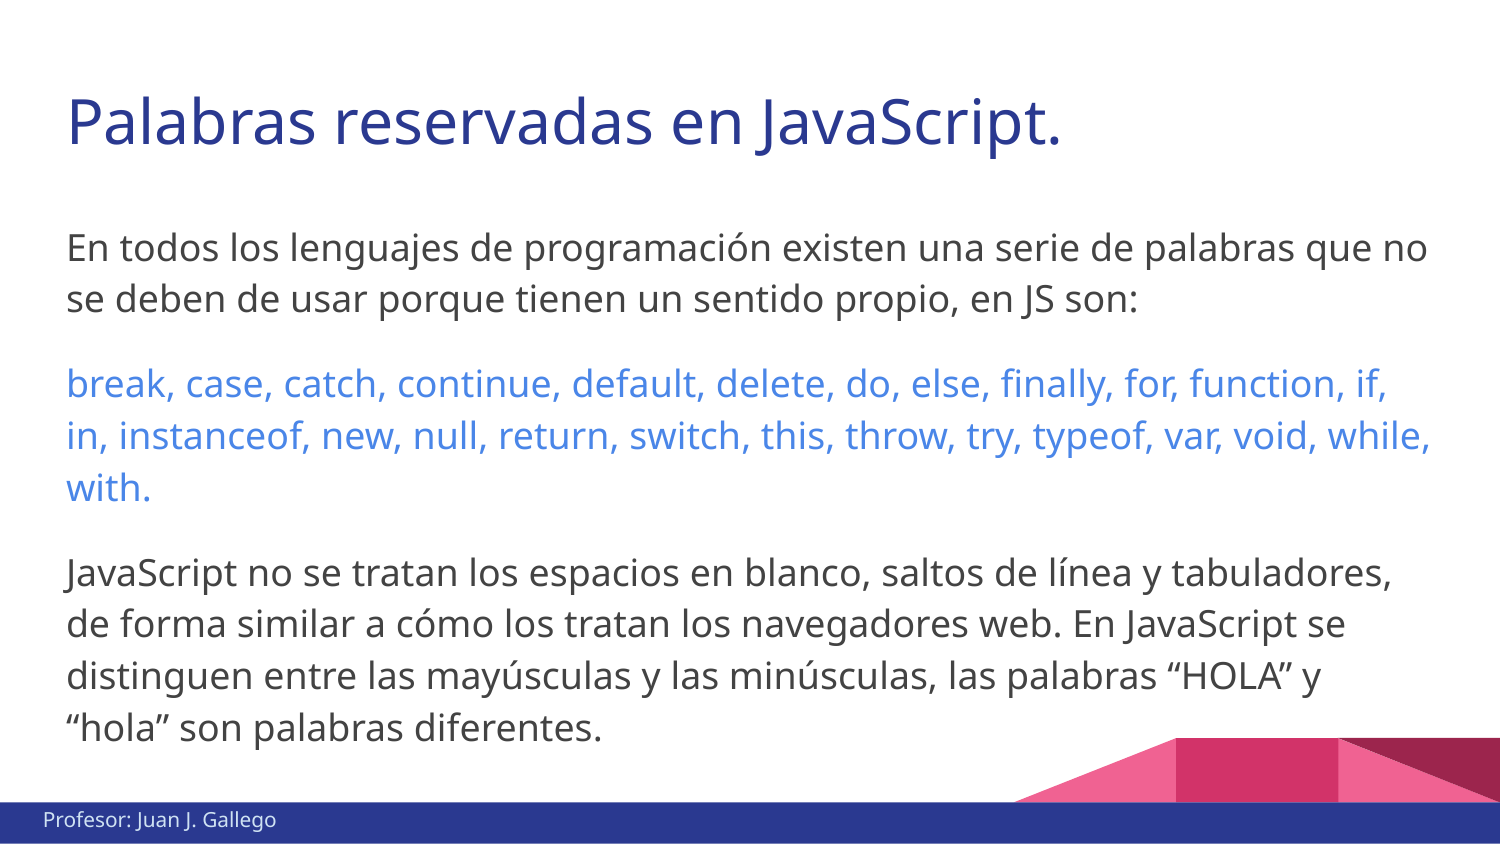

# Palabras reservadas en JavaScript.
En todos los lenguajes de programación existen una serie de palabras que no se deben de usar porque tienen un sentido propio, en JS son:
break, case, catch, continue, default, delete, do, else, finally, for, function, if, in, instanceof, new, null, return, switch, this, throw, try, typeof, var, void, while, with.
JavaScript no se tratan los espacios en blanco, saltos de línea y tabuladores, de forma similar a cómo los tratan los navegadores web. En JavaScript se distinguen entre las mayúsculas y las minúsculas, las palabras “HOLA” y “hola” son palabras diferentes.